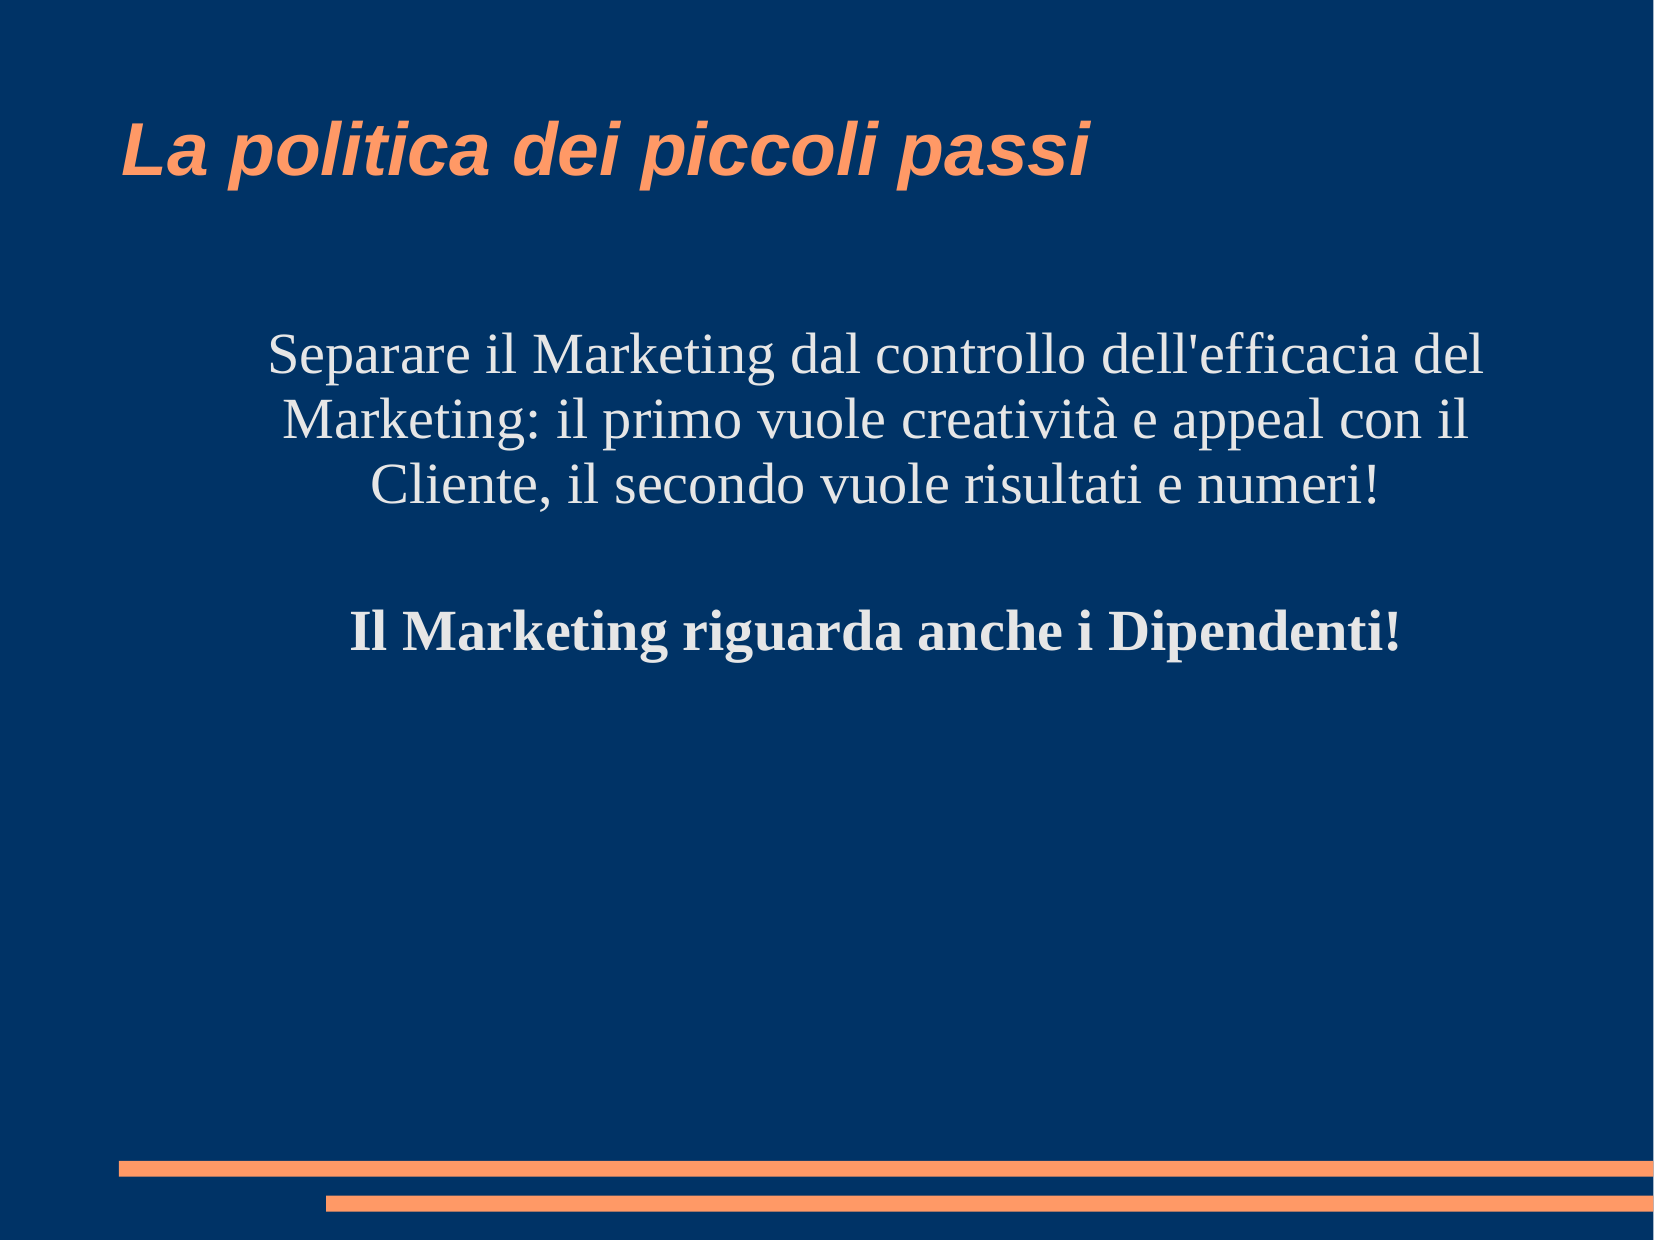

# La politica dei piccoli passi
Separare il Marketing dal controllo dell'efficacia del Marketing: il primo vuole creatività e appeal con il Cliente, il secondo vuole risultati e numeri!
Il Marketing riguarda anche i Dipendenti!